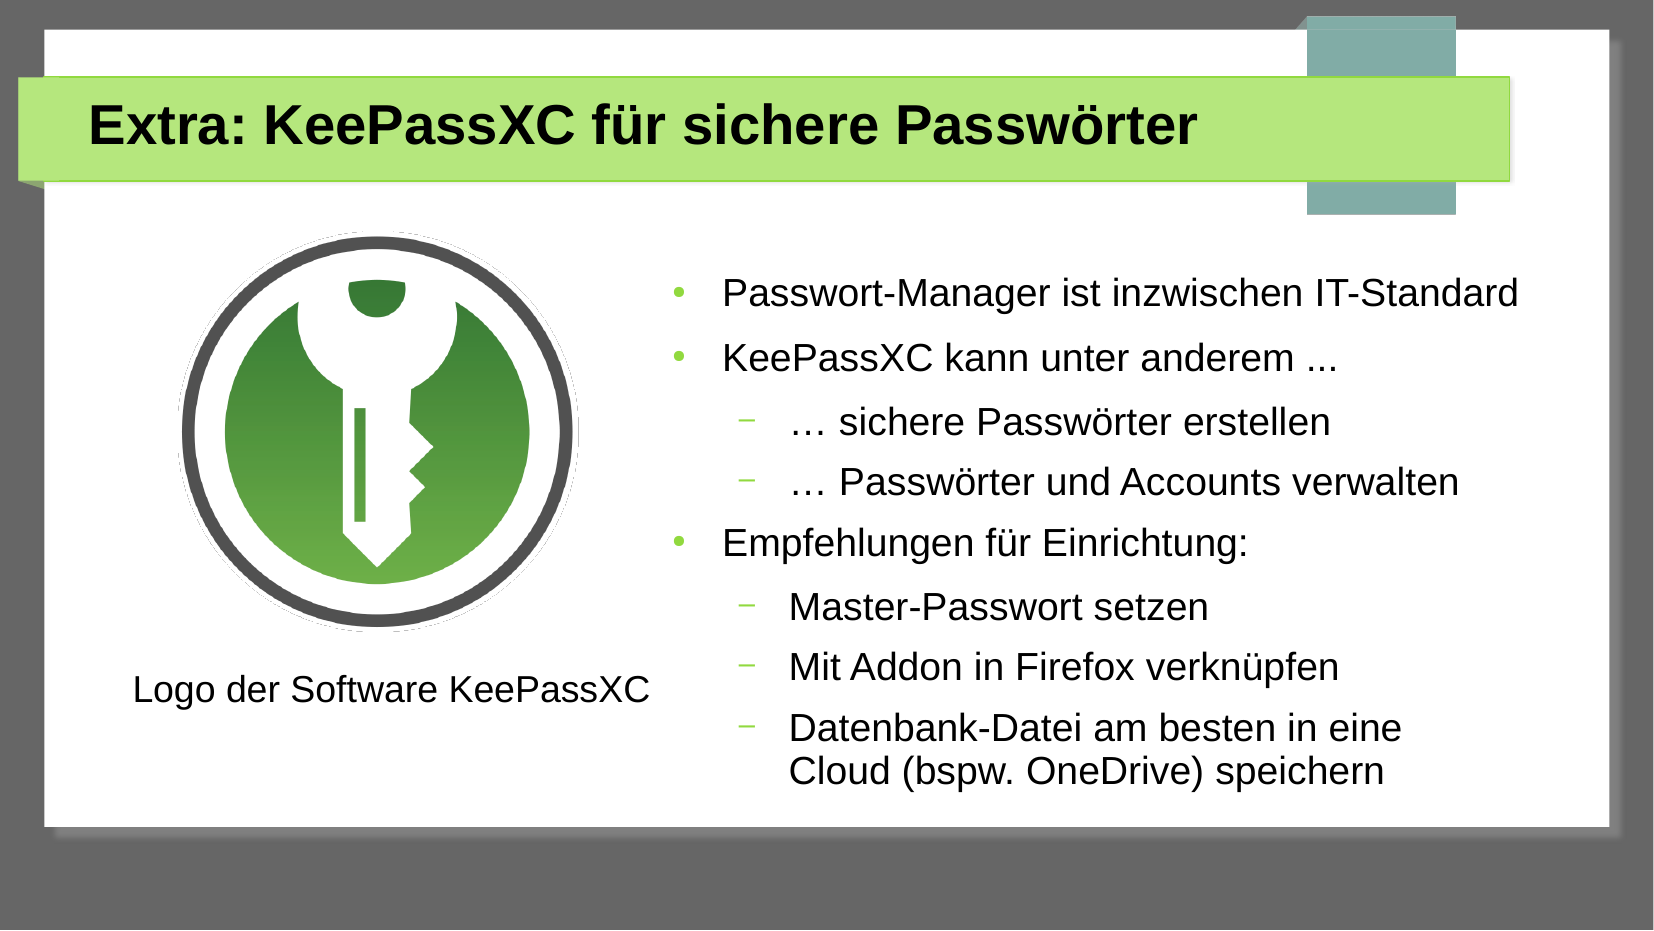

# Extra: KeePassXC für sichere Passwörter
Passwort-Manager ist inzwischen IT-Standard
KeePassXC kann unter anderem ...
… sichere Passwörter erstellen
… Passwörter und Accounts verwalten
Empfehlungen für Einrichtung:
Master-Passwort setzen
Mit Addon in Firefox verknüpfen
Datenbank-Datei am besten in eine
Cloud (bspw. OneDrive) speichern
Logo der Software KeePassXC